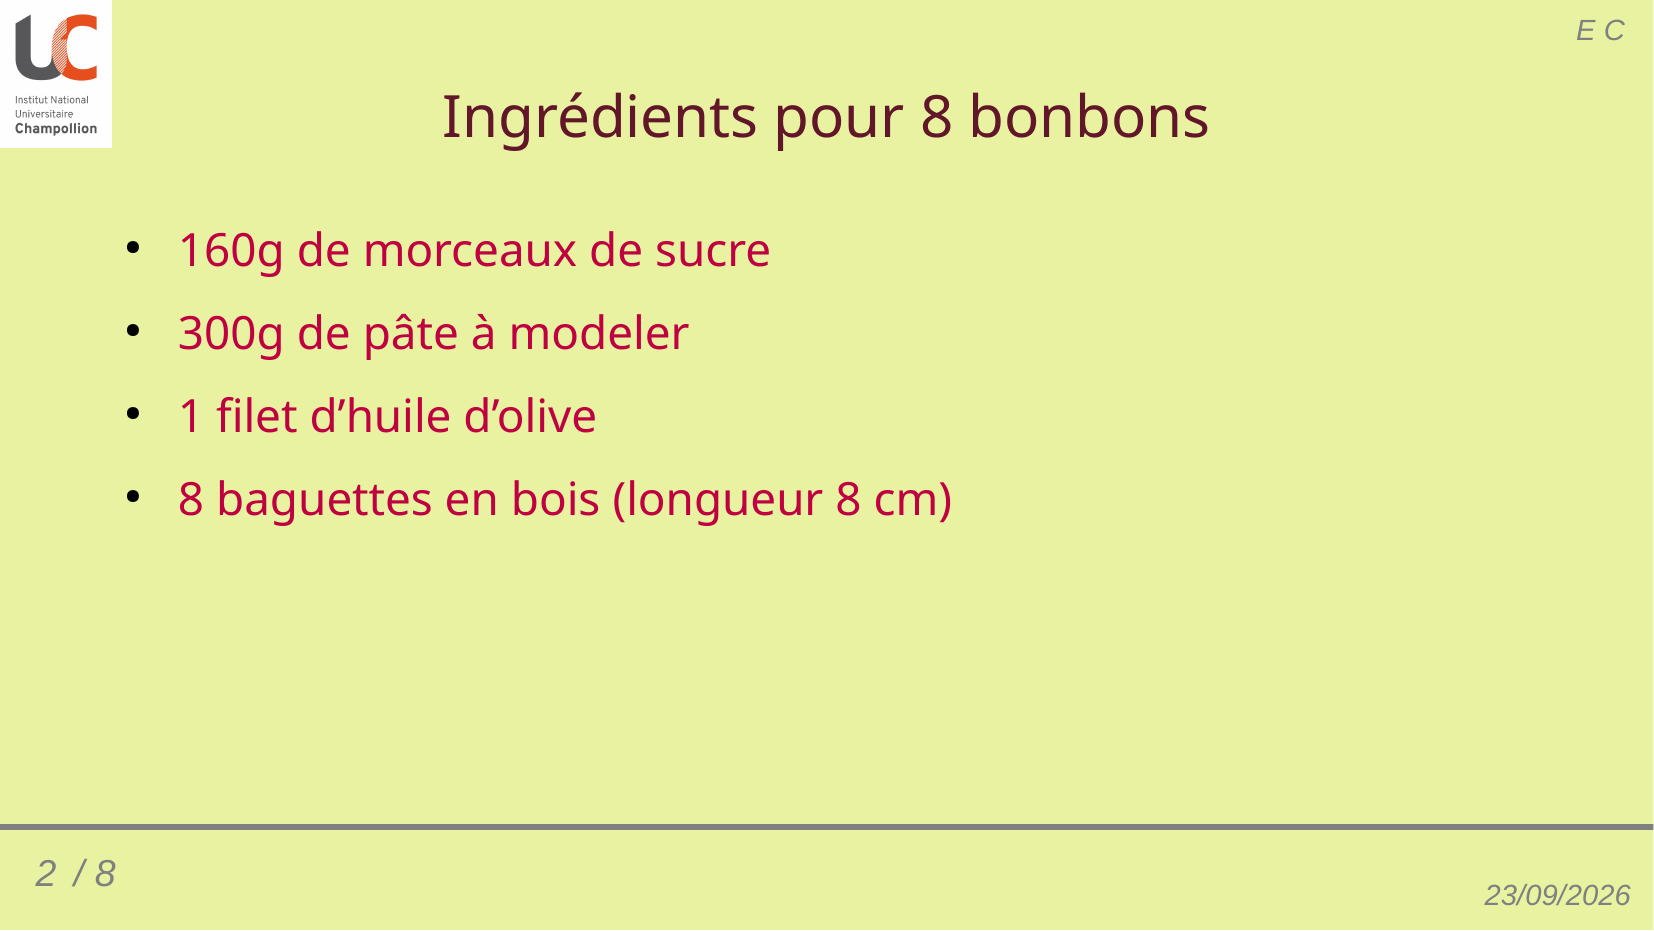

E C
# Ingrédients pour 8 bonbons
160g de morceaux de sucre
300g de pâte à modeler
1 filet d’huile d’olive
8 baguettes en bois (longueur 8 cm)
/ 8